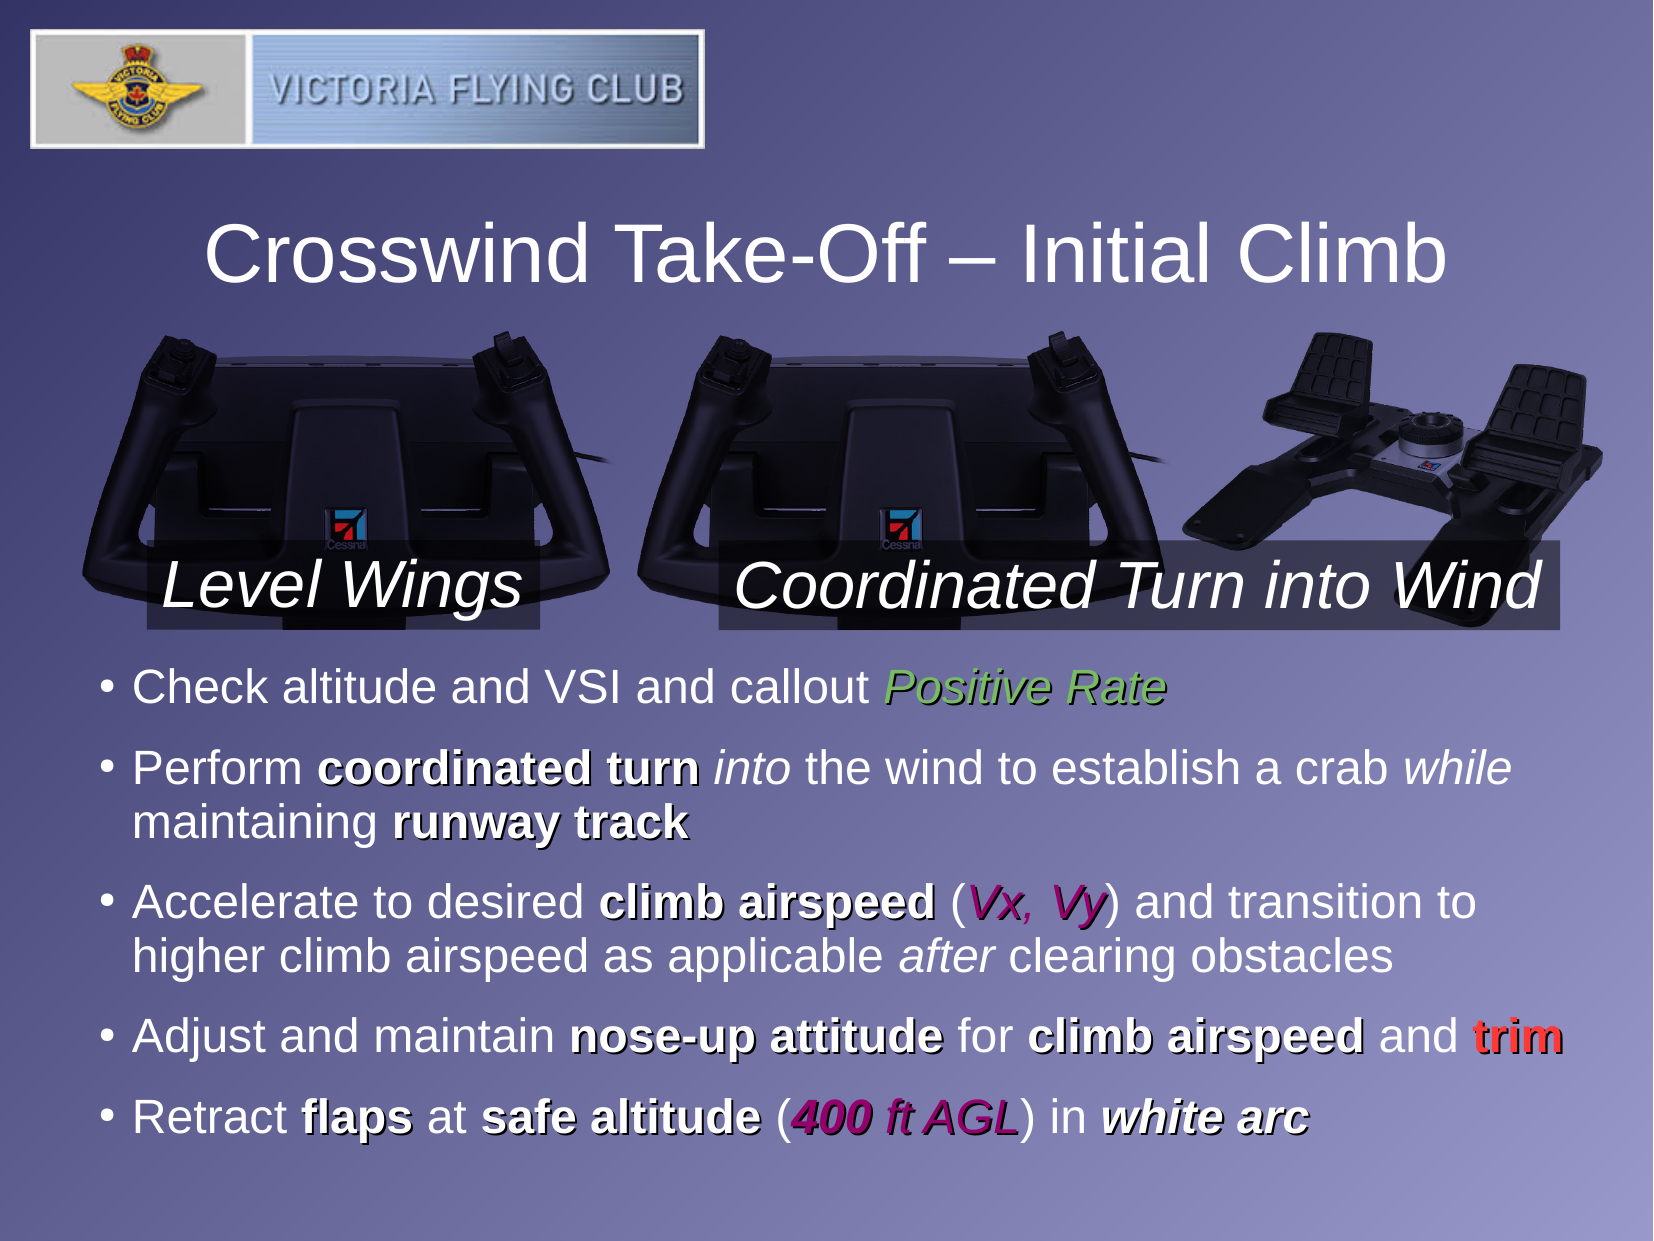

# Crosswind Take-Off – Initial Climb
Level Wings
Coordinated Turn into Wind
Check altitude and VSI and callout Positive Rate
Perform coordinated turn into the wind to establish a crab while maintaining runway track
Accelerate to desired climb airspeed (Vx, Vy) and transition to higher climb airspeed as applicable after clearing obstacles
Adjust and maintain nose-up attitude for climb airspeed and trim
Retract flaps at safe altitude (400 ft AGL) in white arc